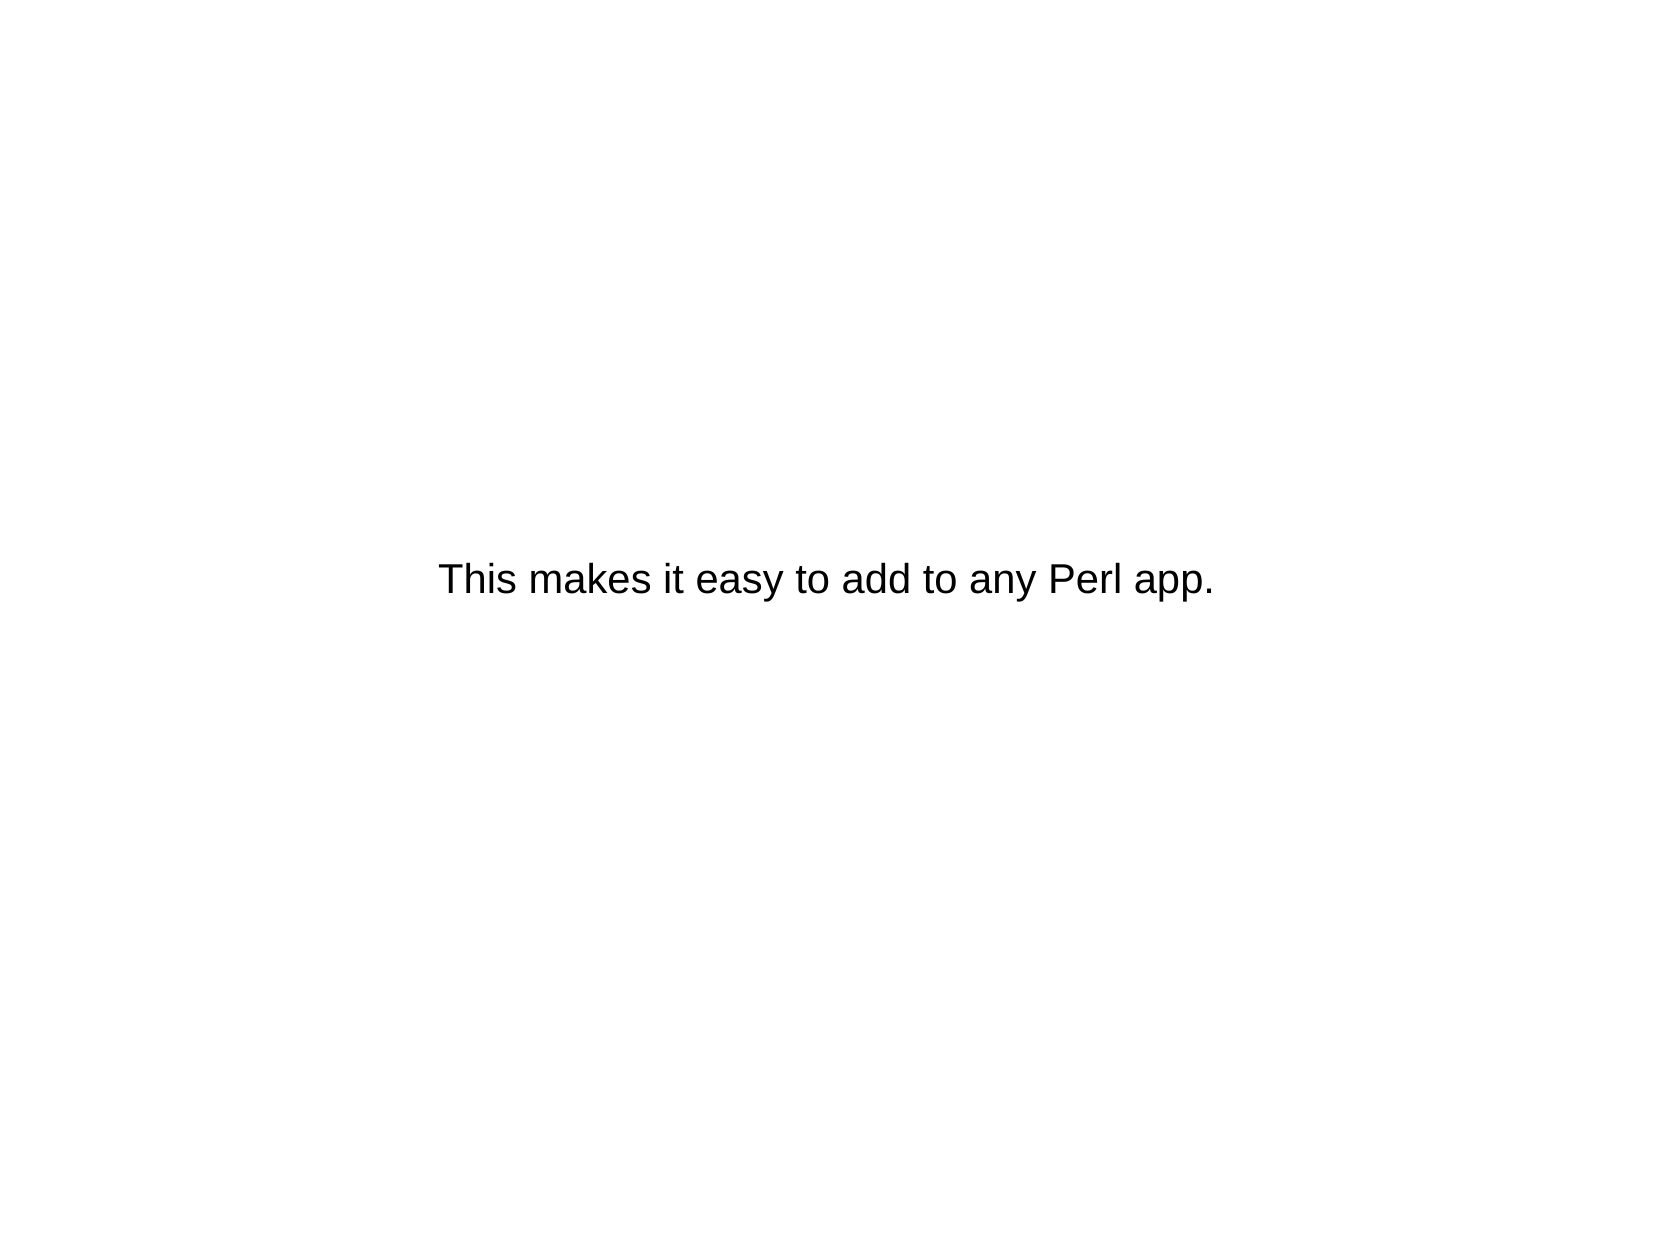

# This makes it easy to add to any Perl app.